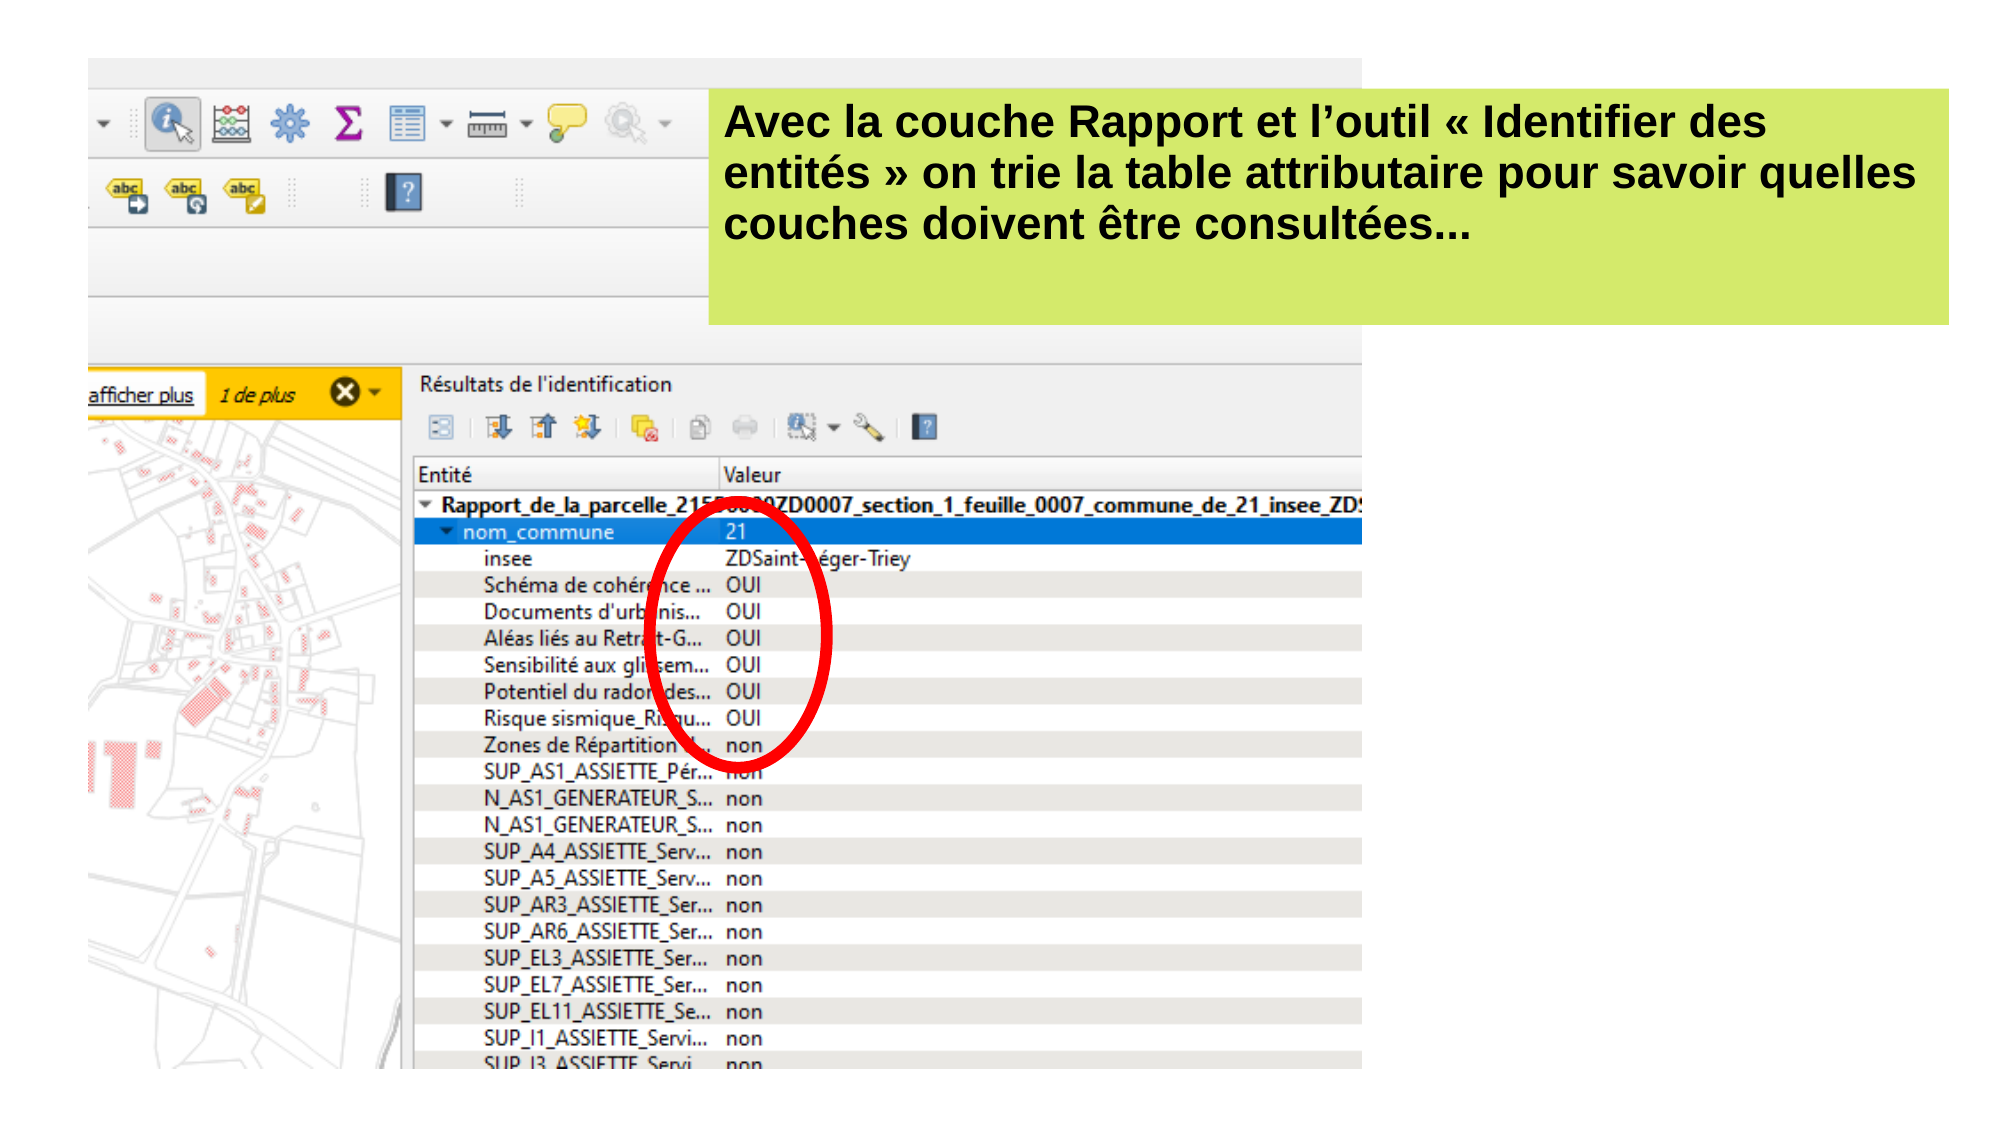

Avec la couche Rapport et l’outil « Identifier des entités » on trie la table attributaire pour savoir quelles couches doivent être consultées...